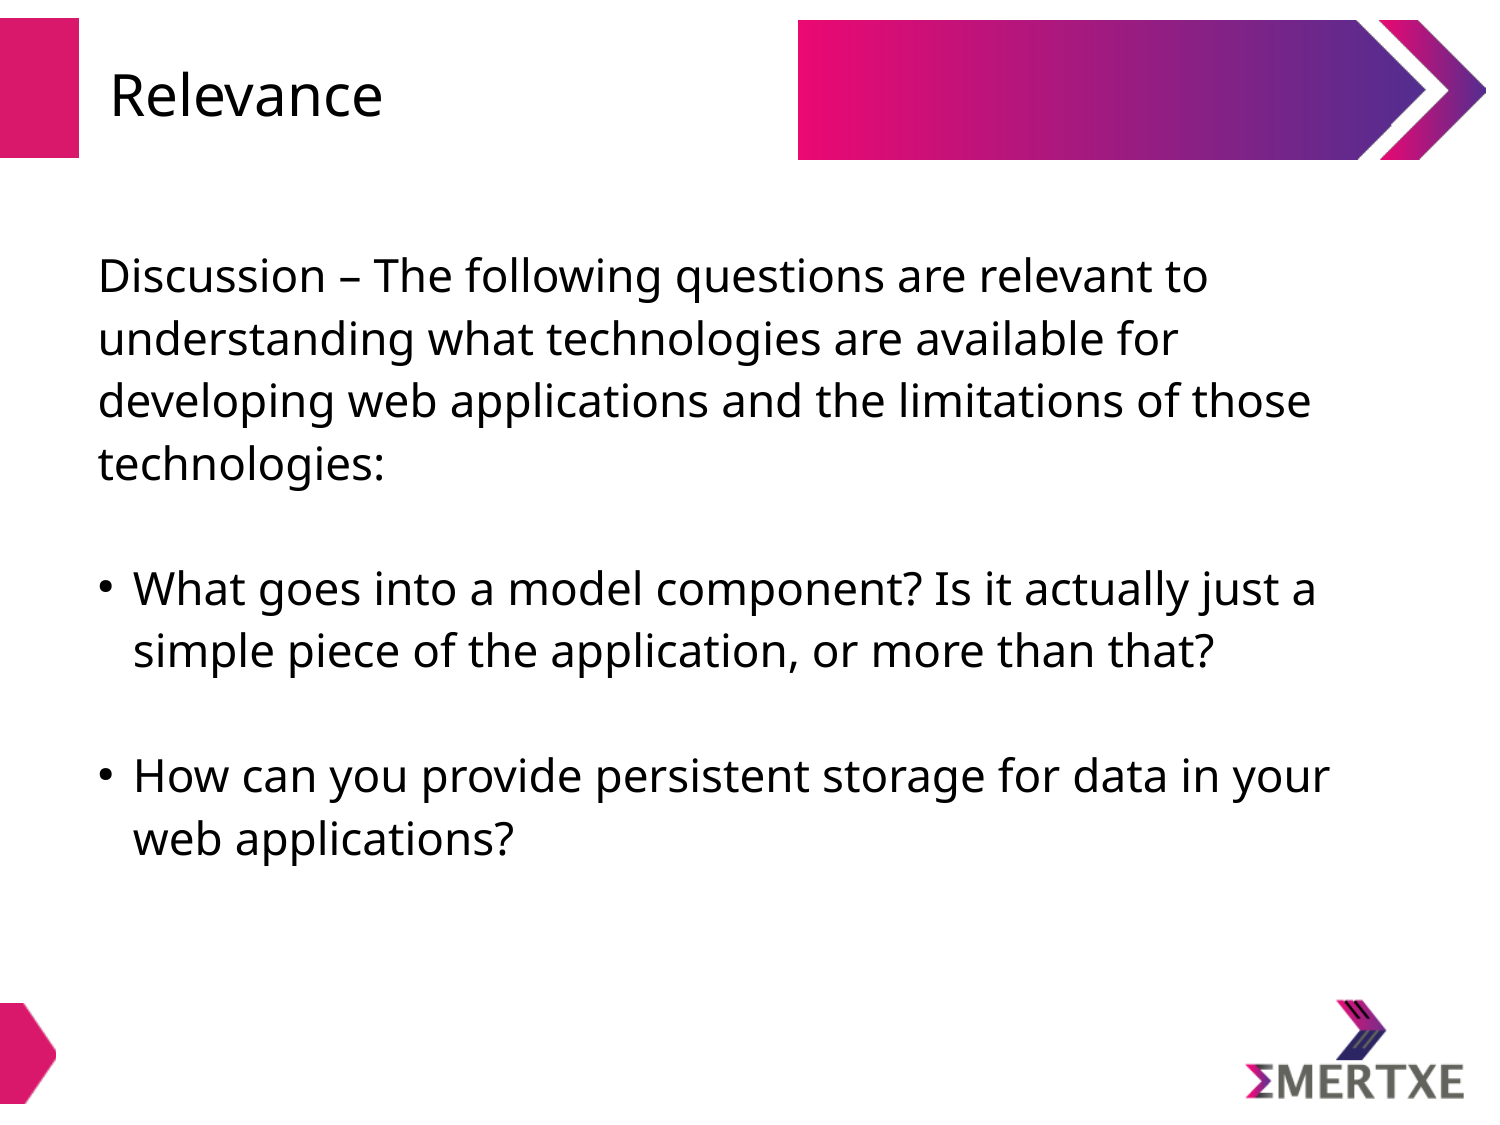

Relevance
Discussion – The following questions are relevant to understanding what technologies are available for developing web applications and the limitations of those technologies:
What goes into a model component? Is it actually just a simple piece of the application, or more than that?
How can you provide persistent storage for data in your web applications?